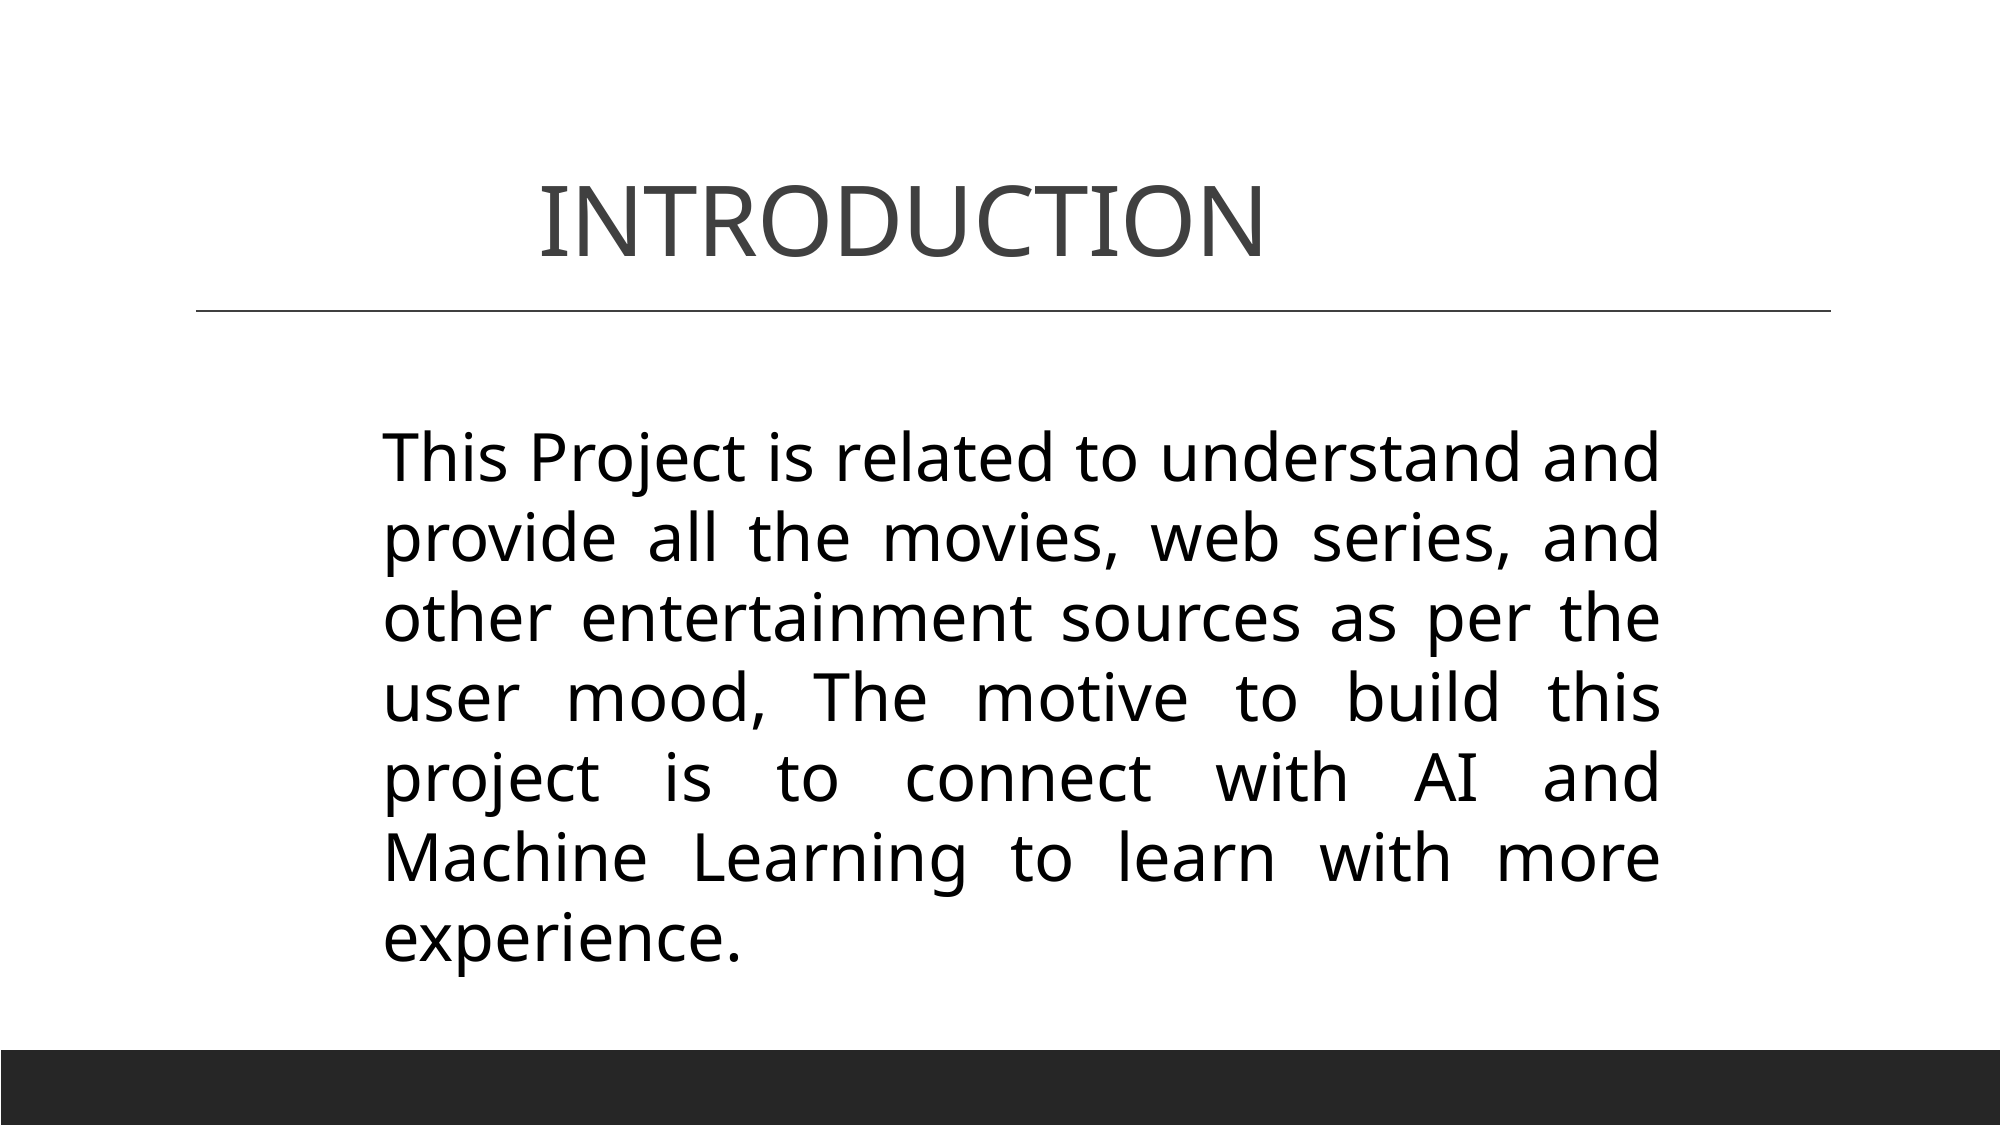

# INTRODUCTION
This Project is related to understand and provide all the movies, web series, and other entertainment sources as per the user mood, The motive to build this project is to connect with AI and Machine Learning to learn with more experience.